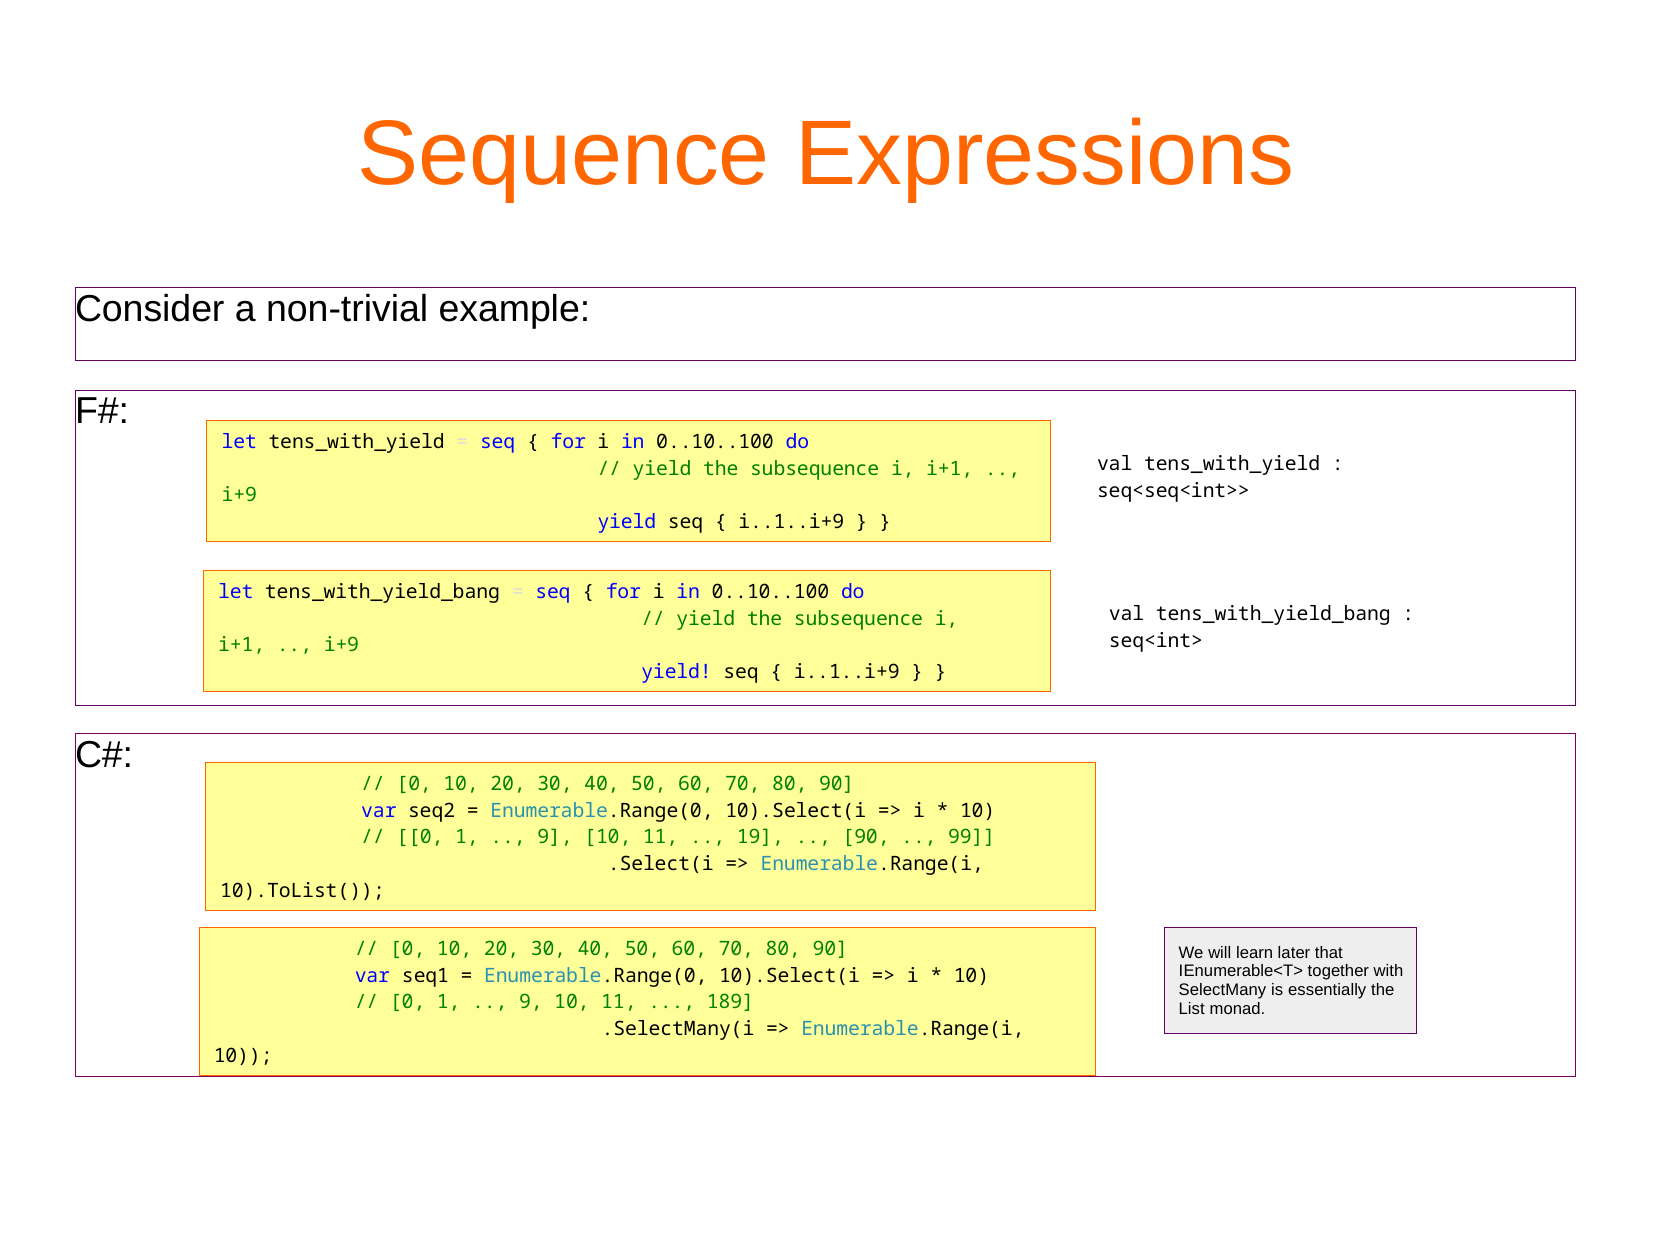

# Sequence Expressions
Consider a non-trivial example:
F#:
let tens_with_yield = seq { for i in 0..10..100 do
 // yield the subsequence i, i+1, .., i+9
 yield seq { i..1..i+9 } }
val tens_with_yield : seq<seq<int>>
let tens_with_yield_bang = seq { for i in 0..10..100 do
 // yield the subsequence i, i+1, .., i+9
 yield! seq { i..1..i+9 } }
val tens_with_yield_bang : seq<int>
C#:
 // [0, 10, 20, 30, 40, 50, 60, 70, 80, 90]
 var seq2 = Enumerable.Range(0, 10).Select(i => i * 10)
 // [[0, 1, .., 9], [10, 11, .., 19], .., [90, .., 99]]
 .Select(i => Enumerable.Range(i, 10).ToList());
 // [0, 10, 20, 30, 40, 50, 60, 70, 80, 90]
 var seq1 = Enumerable.Range(0, 10).Select(i => i * 10)
 // [0, 1, .., 9, 10, 11, ..., 189]
 .SelectMany(i => Enumerable.Range(i, 10));
We will learn later that
IEnumerable<T> together with
SelectMany is essentially the
List monad.